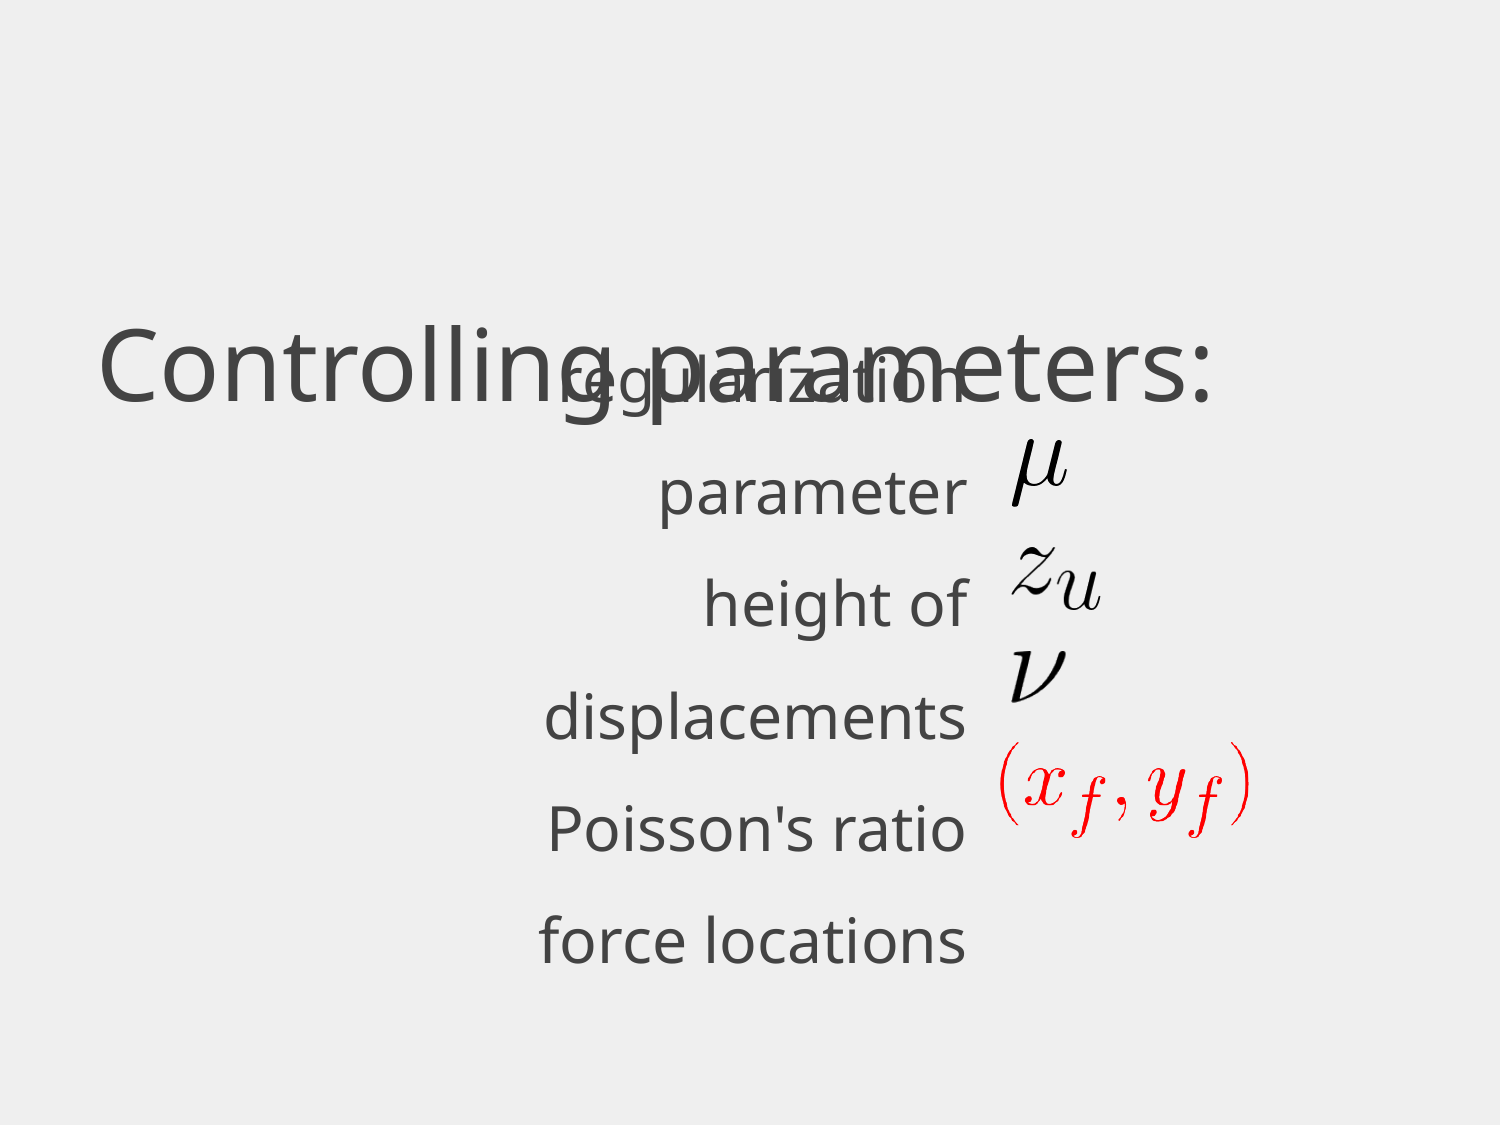

# Controlling parameters:
regularization parameter
height of displacements
Poisson's ratio
force locations